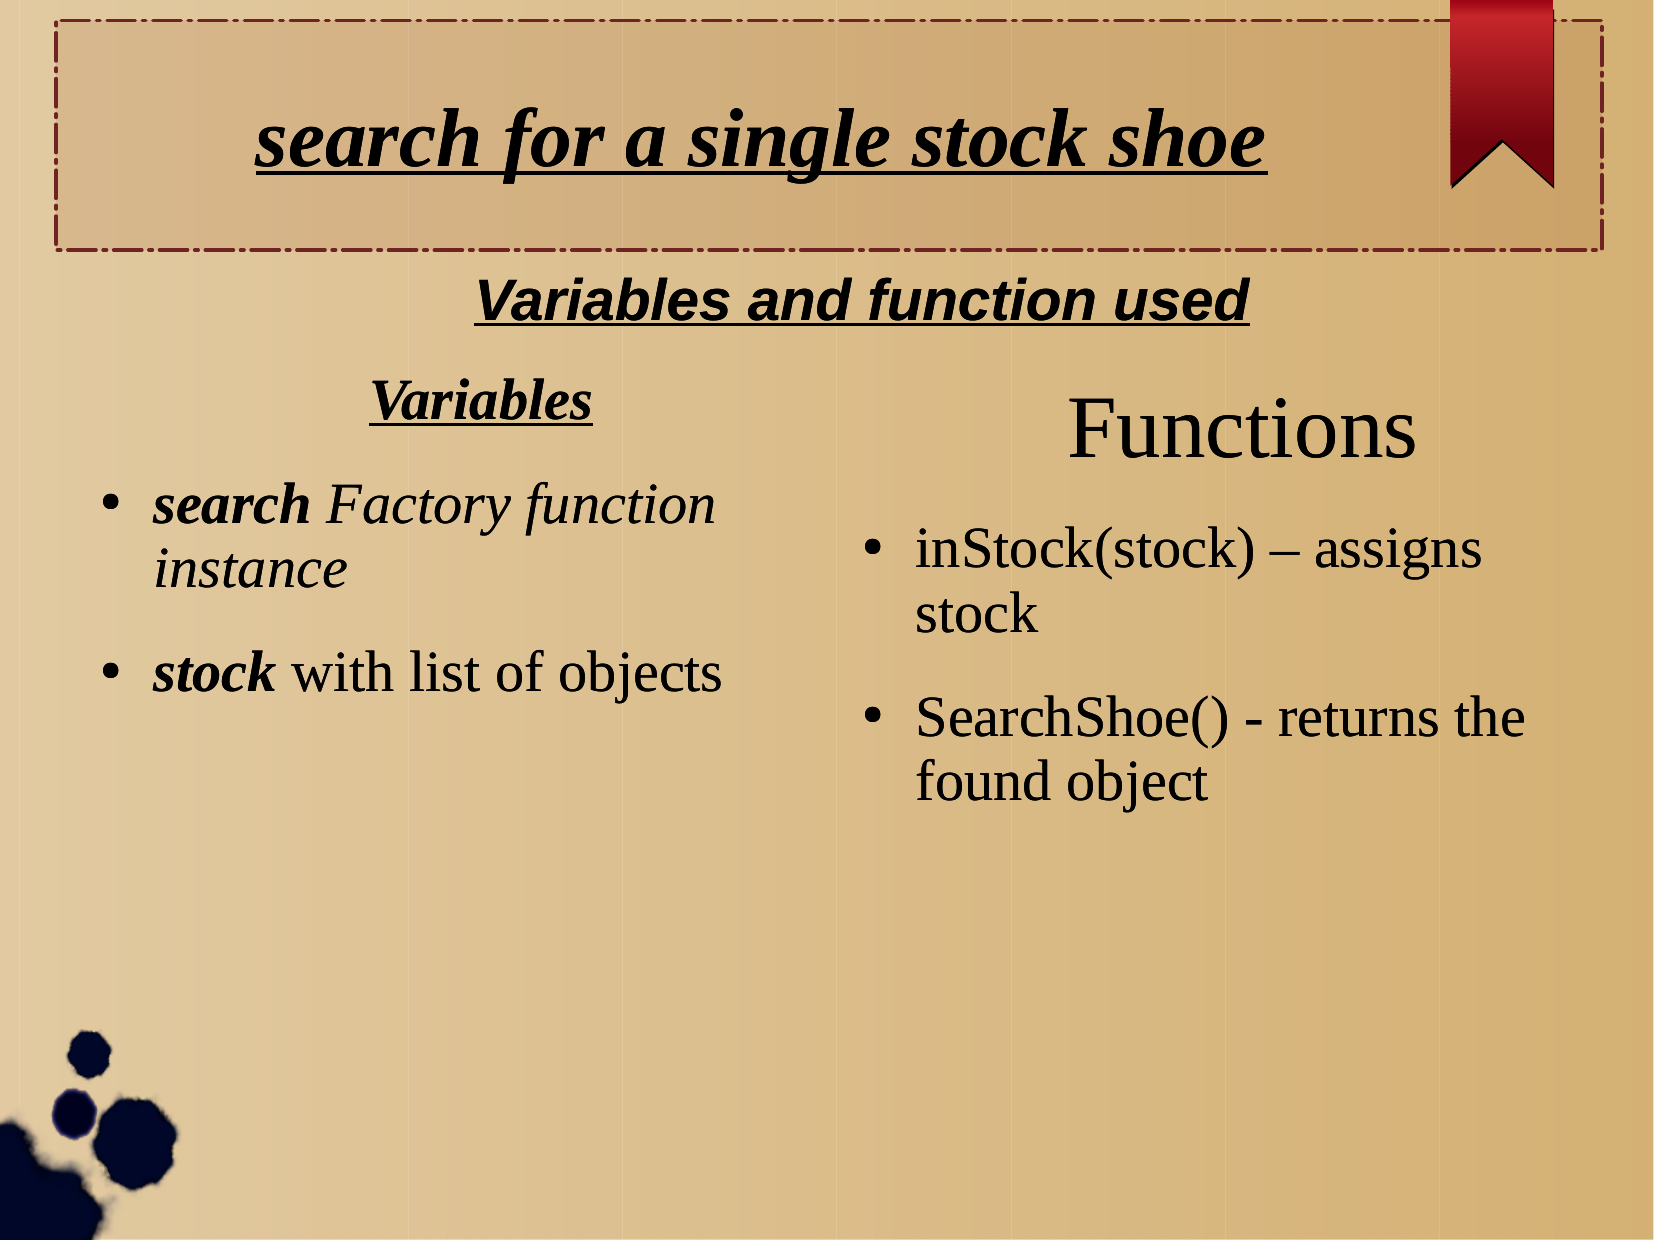

# search for a single stock shoe
search for a single stock shoe
Variables and function used
Variables and function used
Variables
search Factory function instance
stock with list of objects
Variables
search Factory function instance
stock with list of objects
Functions
inStock(stock) – assigns stock
SearchShoe() - returns the found object
Functions
inStock(stock) – assigns stock
SearchShoe() - returns the found object